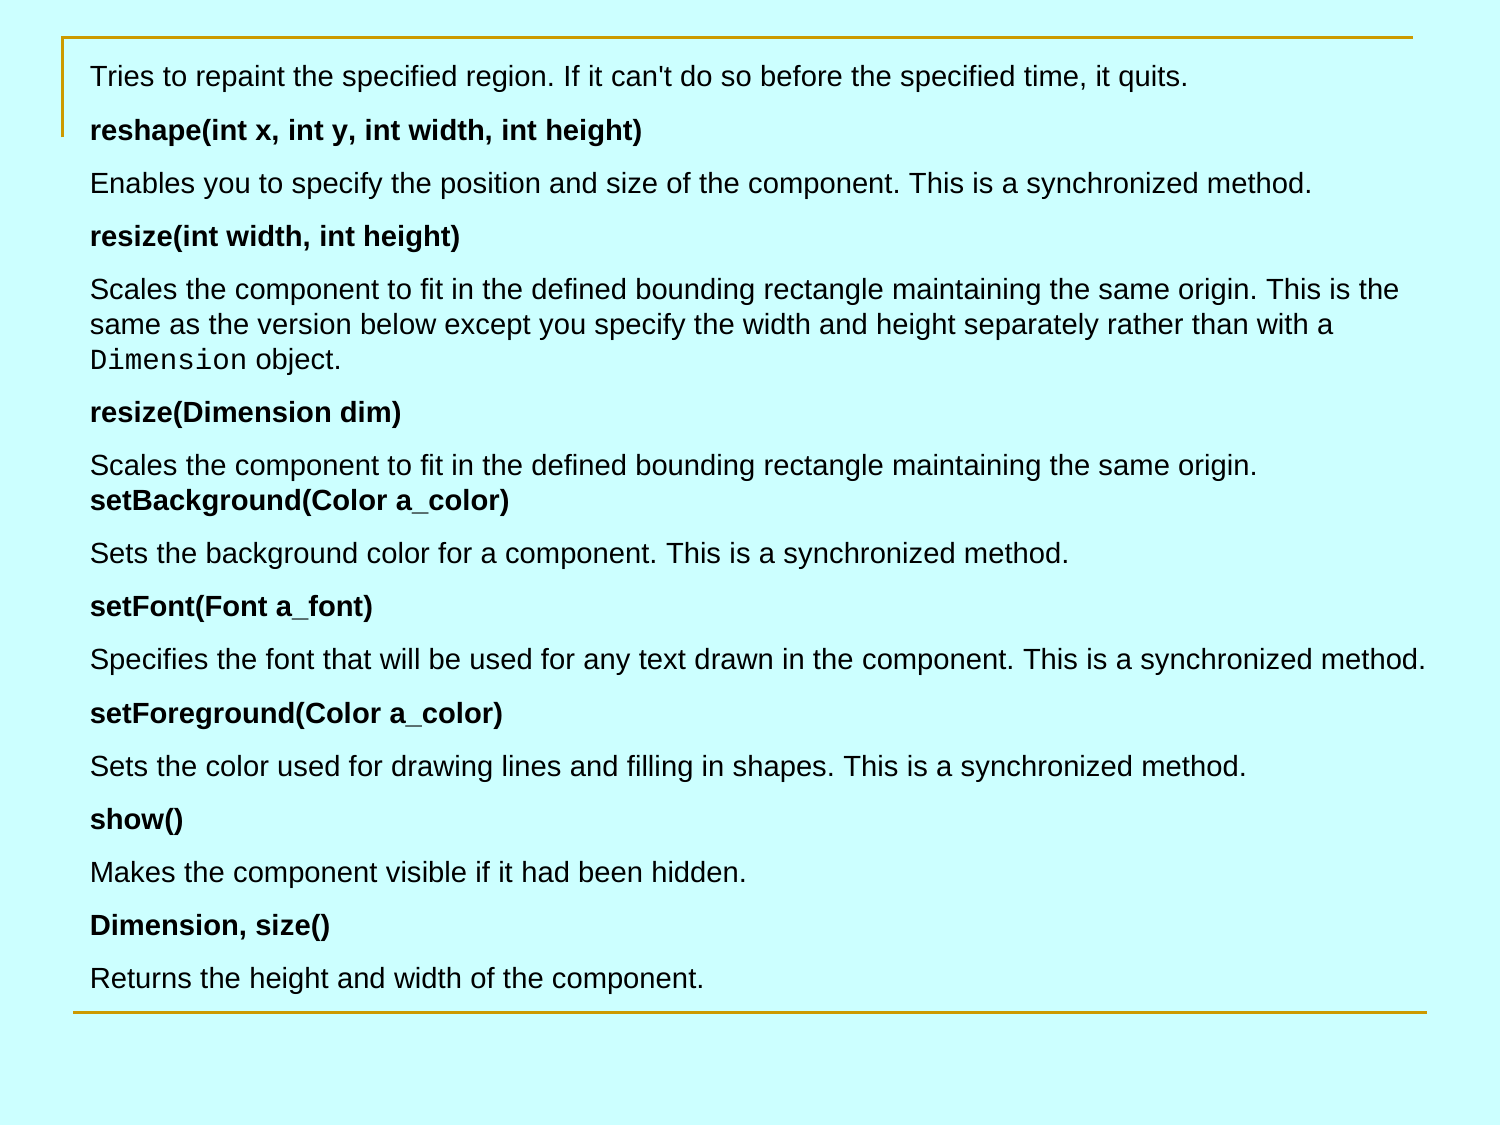

Tries to repaint the specified region. If it can't do so before the specified time, it quits.
reshape(int x, int y, int width, int height)
Enables you to specify the position and size of the component. This is a synchronized method.
resize(int width, int height)
Scales the component to fit in the defined bounding rectangle maintaining the same origin. This is the same as the version below except you specify the width and height separately rather than with a Dimension object.
resize(Dimension dim)
Scales the component to fit in the defined bounding rectangle maintaining the same origin. setBackground(Color a_color)
Sets the background color for a component. This is a synchronized method.
setFont(Font a_font)
Specifies the font that will be used for any text drawn in the component. This is a synchronized method.
setForeground(Color a_color)
Sets the color used for drawing lines and filling in shapes. This is a synchronized method.
show()
Makes the component visible if it had been hidden.
Dimension, size()
Returns the height and width of the component.